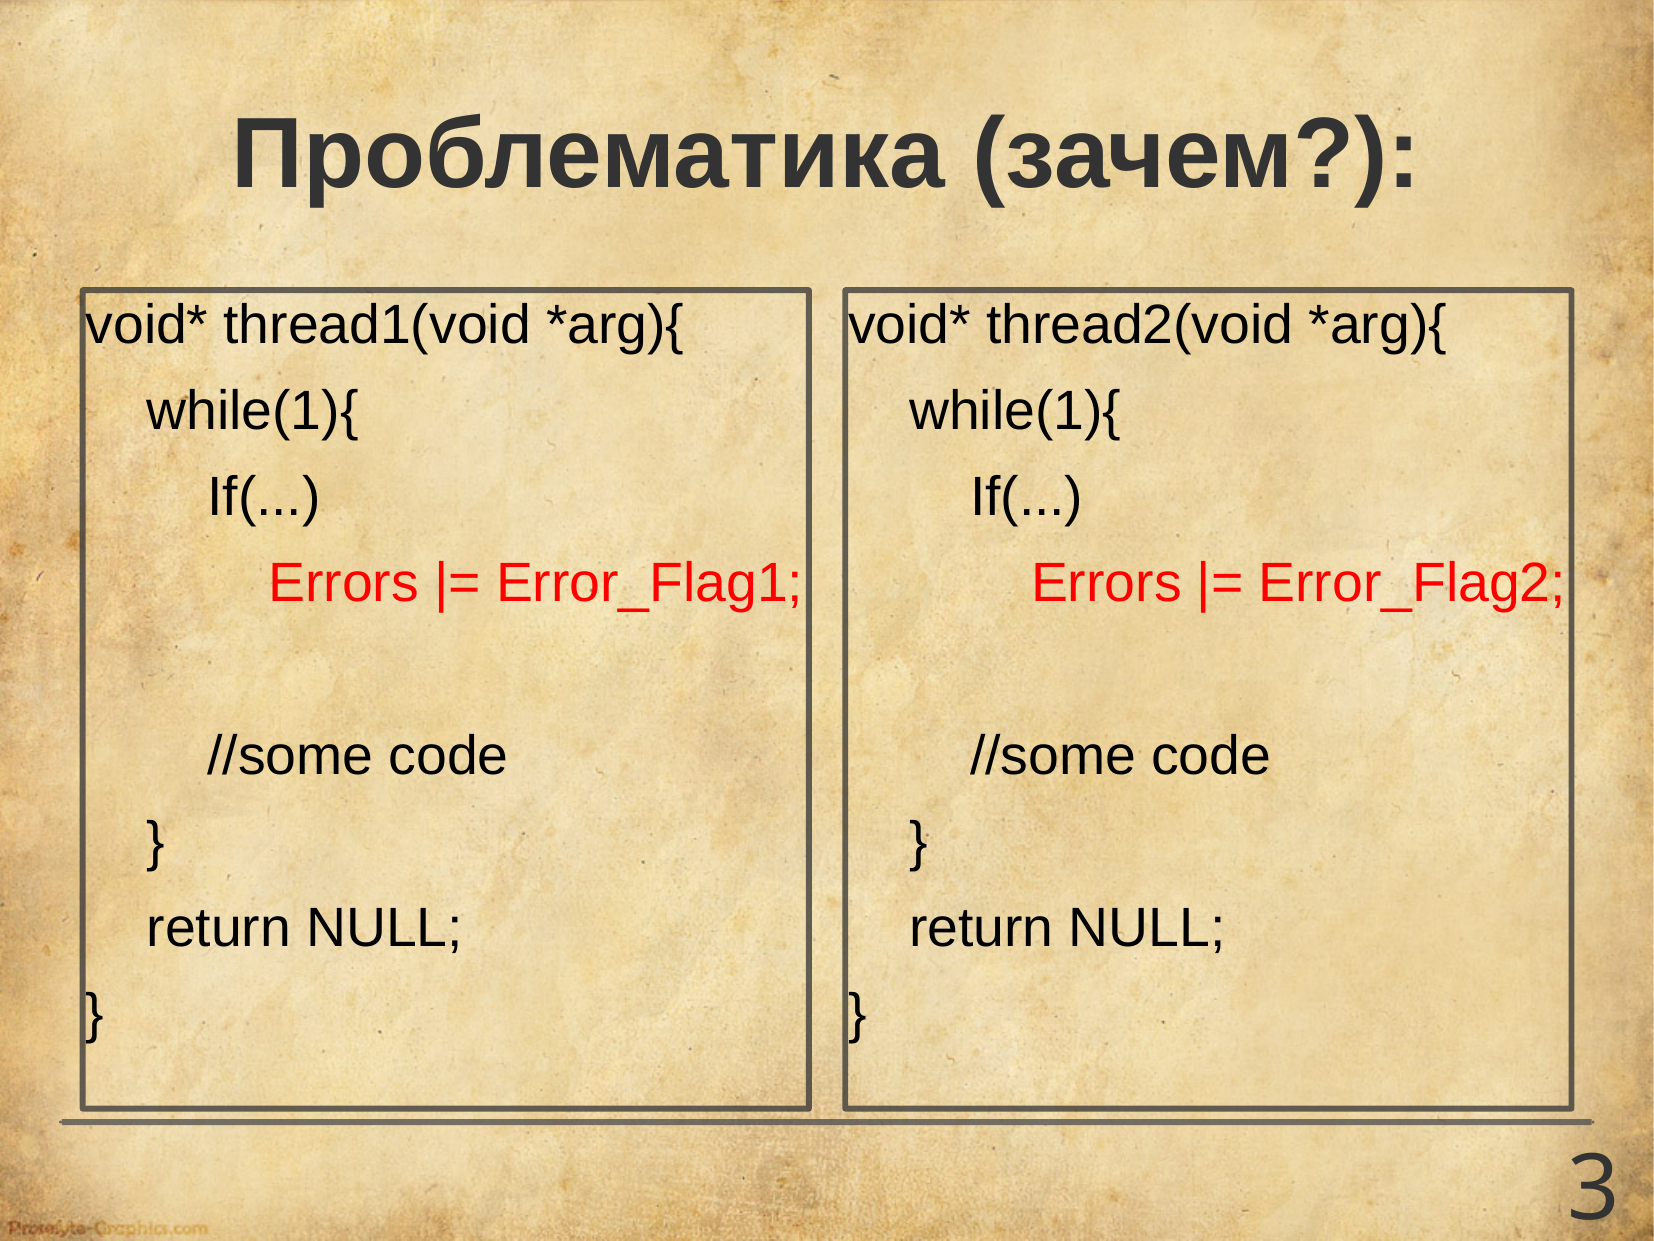

# Проблематика (зачем?):
void* thread1(void *arg){
 while(1){
 If(...)
 Errors |= Error_Flag1;
 //some code
 }
 return NULL;
}
void* thread2(void *arg){
 while(1){
 If(...)
 Errors |= Error_Flag2;
 //some code
 }
 return NULL;
}
2